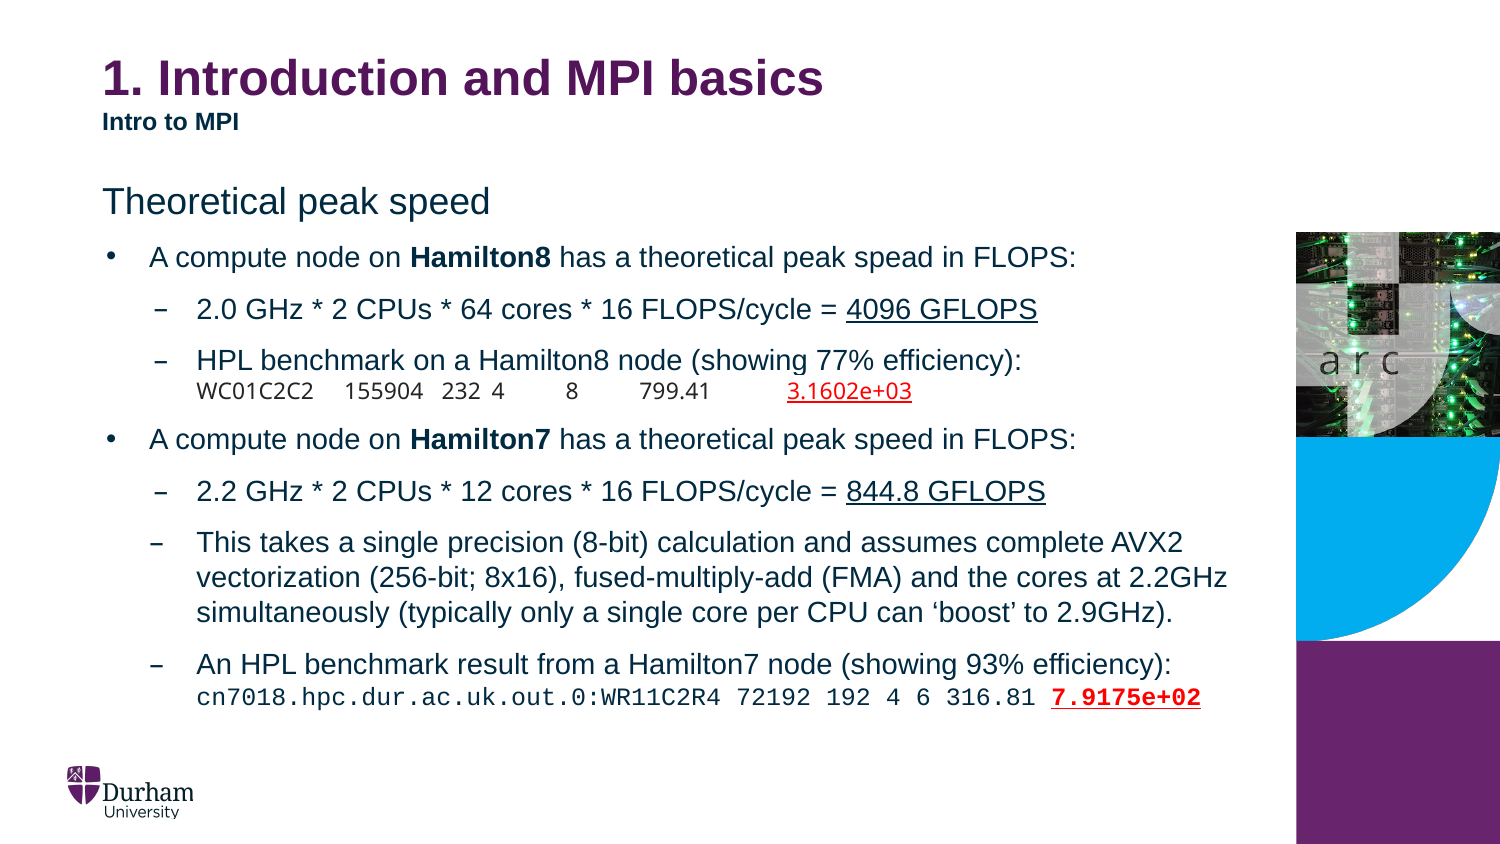

# 1. Introduction and MPI basics Intro to MPI
Theoretical peak speed
A compute node on Hamilton8 has a theoretical peak spead in FLOPS:
2.0 GHz * 2 CPUs * 64 cores * 16 FLOPS/cycle = 4096 GFLOPS
HPL benchmark on a Hamilton8 node (showing 77% efficiency):
WC01C2C2 	155904 232 	4 	8 	799.41 	3.1602e+03
A compute node on Hamilton7 has a theoretical peak speed in FLOPS:
2.2 GHz * 2 CPUs * 12 cores * 16 FLOPS/cycle = 844.8 GFLOPS
This takes a single precision (8-bit) calculation and assumes complete AVX2 vectorization (256-bit; 8x16), fused-multiply-add (FMA) and the cores at 2.2GHz simultaneously (typically only a single core per CPU can ‘boost’ to 2.9GHz).
An HPL benchmark result from a Hamilton7 node (showing 93% efficiency):
cn7018.hpc.dur.ac.uk.out.0:WR11C2R4 72192 192 4 6 316.81 7.9175e+02